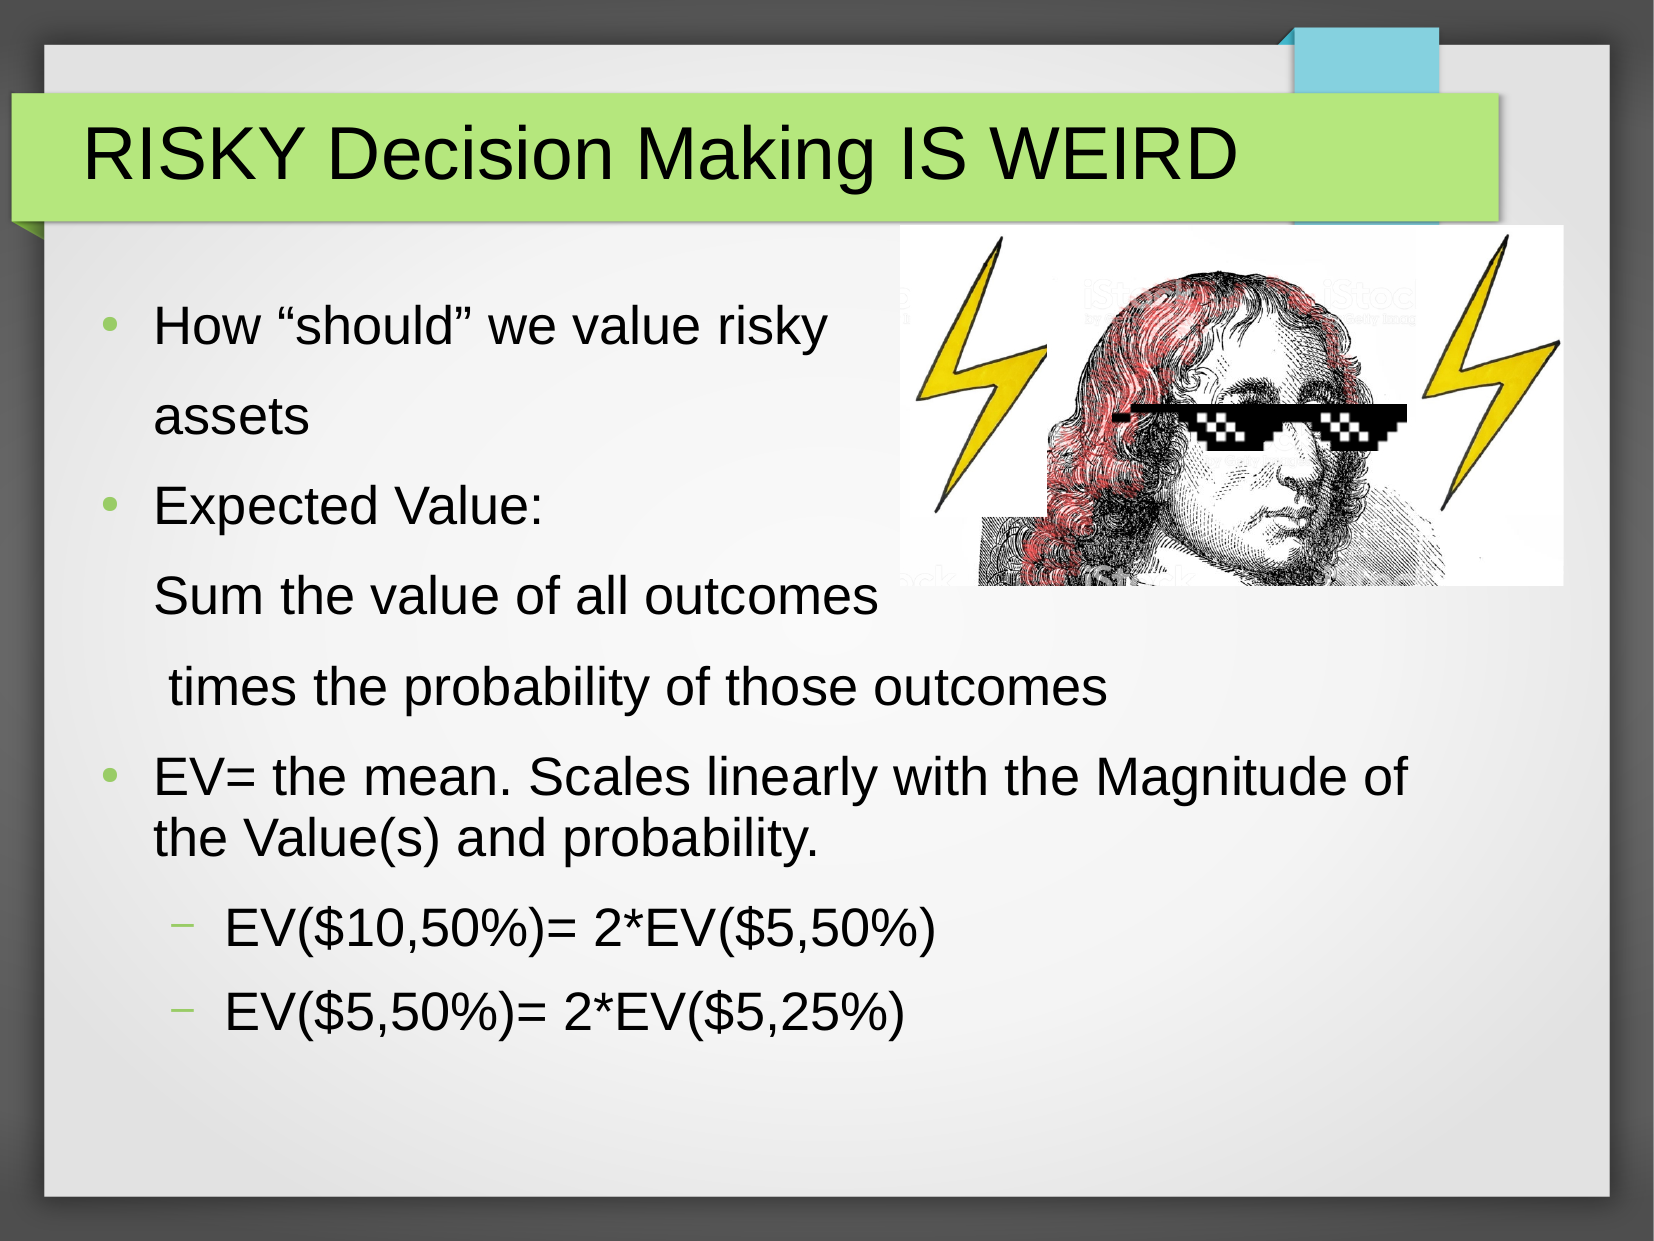

# RISKY Decision Making IS WEIRD
How “should” we value risky
assets
Expected Value:
Sum the value of all outcomes
 times the probability of those outcomes
EV= the mean. Scales linearly with the Magnitude of the Value(s) and probability.
EV($10,50%)= 2*EV($5,50%)
EV($5,50%)= 2*EV($5,25%)